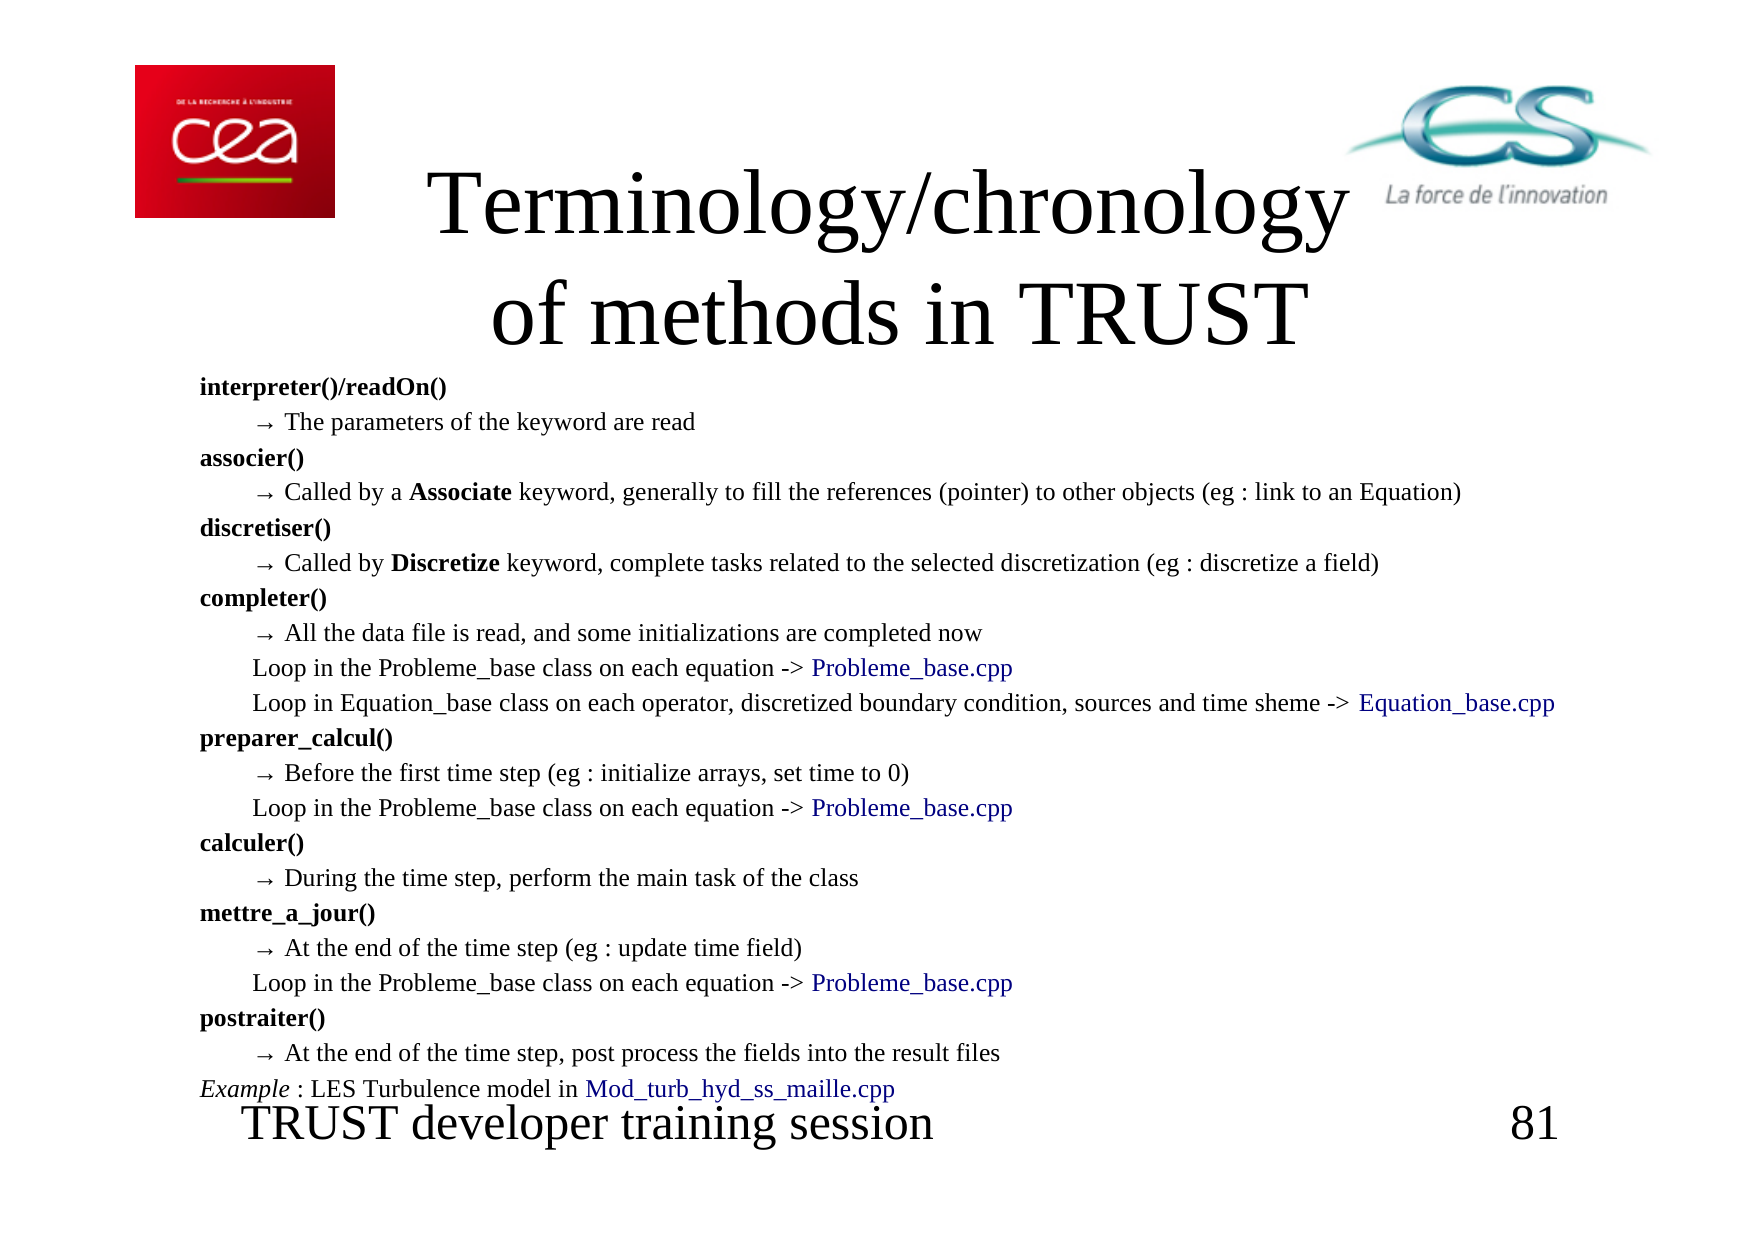

# Terminology/chronology of methods in TRUST
interpreter()/readOn()
→ The parameters of the keyword are read
associer()
→ Called by a Associate keyword, generally to fill the references (pointer) to other objects (eg : link to an Equation)
discretiser()
→ Called by Discretize keyword, complete tasks related to the selected discretization (eg : discretize a field)
completer()
→ All the data file is read, and some initializations are completed now
Loop in the Probleme_base class on each equation -> Probleme_base.cpp
Loop in Equation_base class on each operator, discretized boundary condition, sources and time sheme -> Equation_base.cpp
preparer_calcul()
→ Before the first time step (eg : initialize arrays, set time to 0)
Loop in the Probleme_base class on each equation -> Probleme_base.cpp
calculer()
→ During the time step, perform the main task of the class
mettre_a_jour()
→ At the end of the time step (eg : update time field)
Loop in the Probleme_base class on each equation -> Probleme_base.cpp
postraiter()
→ At the end of the time step, post process the fields into the result files
Example : LES Turbulence model in Mod_turb_hyd_ss_maille.cpp
TRUST developer training session
81